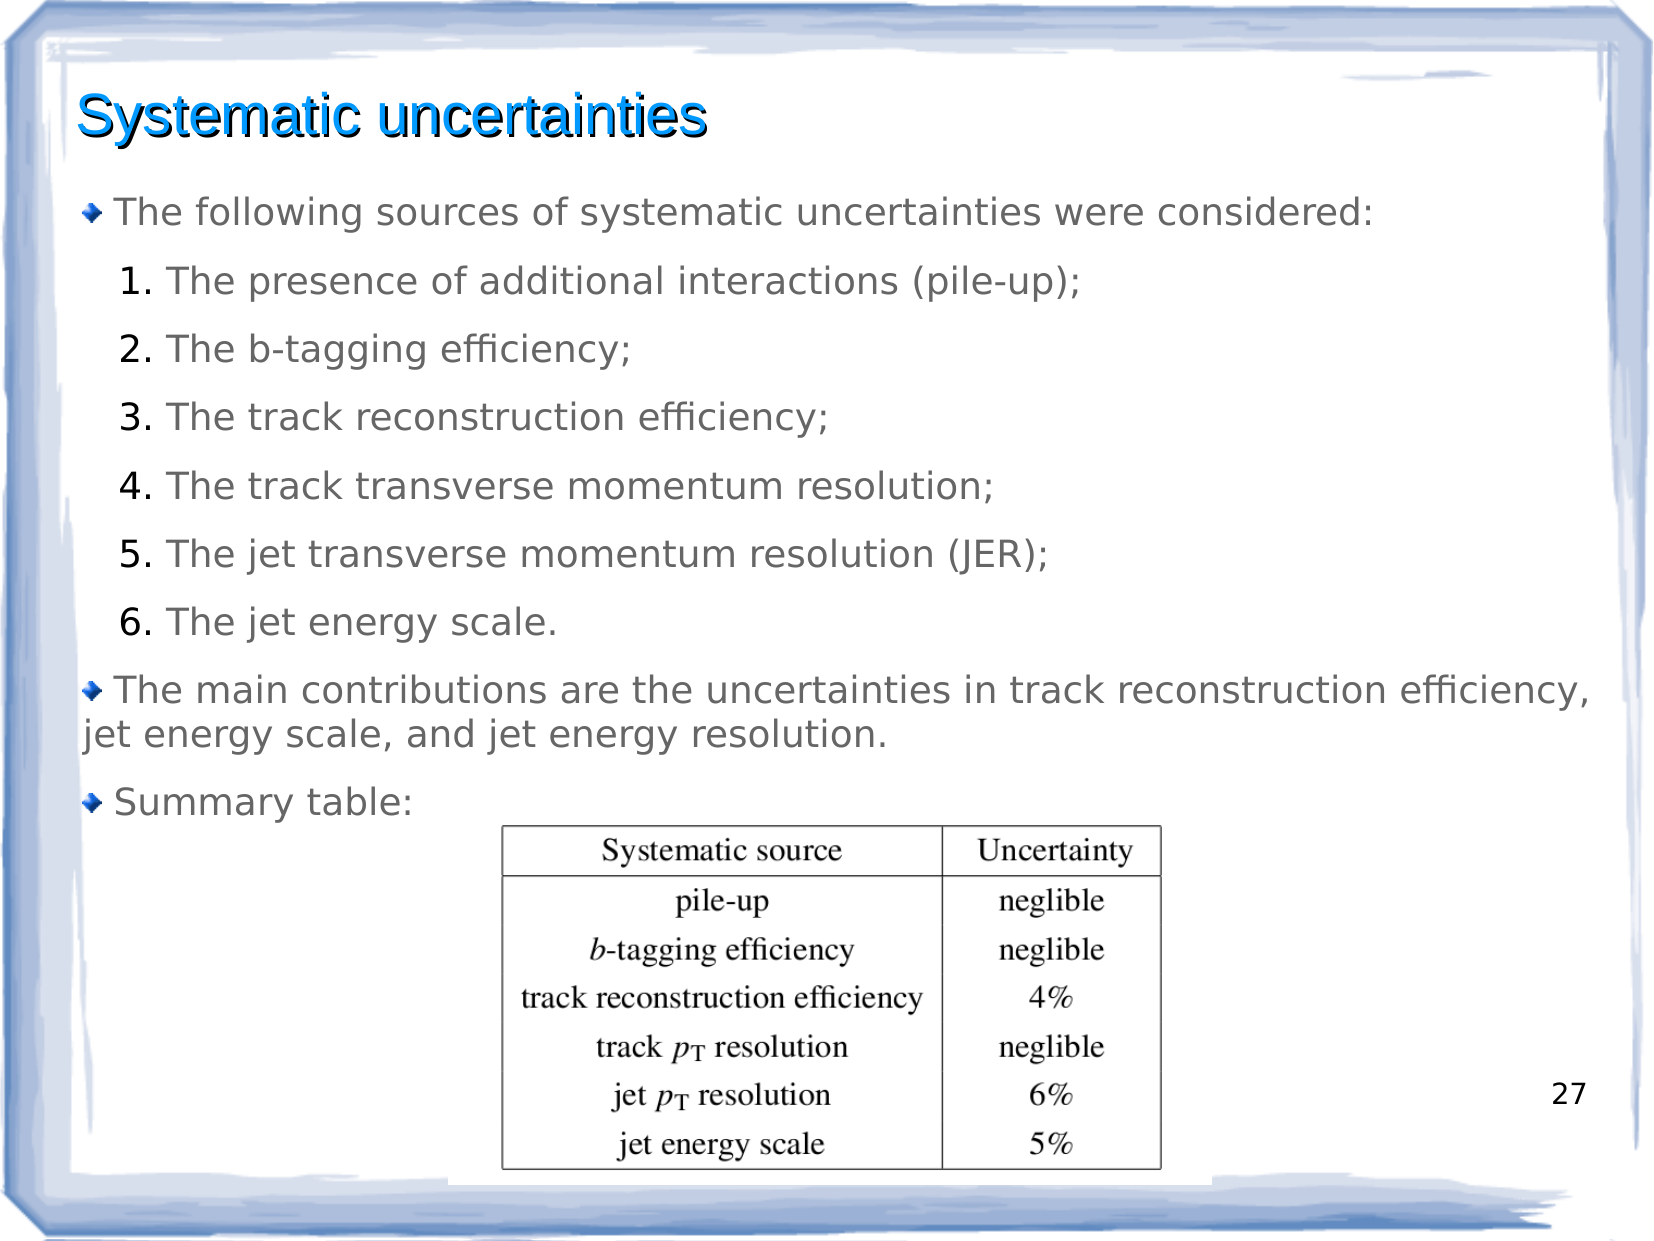

# Systematic uncertainties
 The following sources of systematic uncertainties were considered:
 The presence of additional interactions (pile-up);
 The b-tagging efficiency;
 The track reconstruction efficiency;
 The track transverse momentum resolution;
 The jet transverse momentum resolution (JER);
 The jet energy scale.
 The main contributions are the uncertainties in track reconstruction efficiency, jet energy scale, and jet energy resolution.
 Summary table:
27